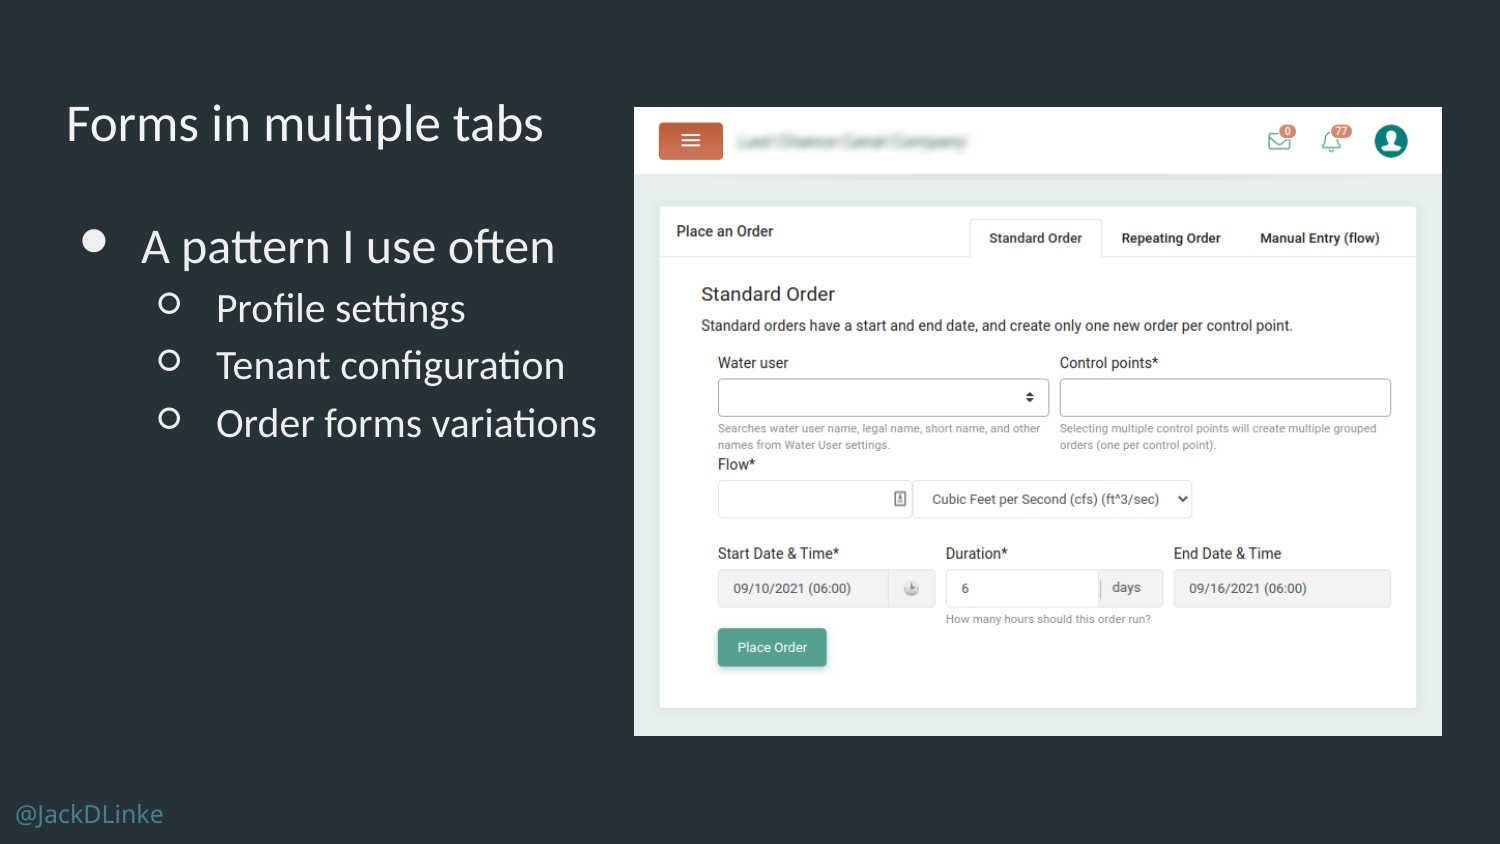

# Forms in multiple tabs
A pattern I use often
Profile settings
Tenant configuration
Order forms variations